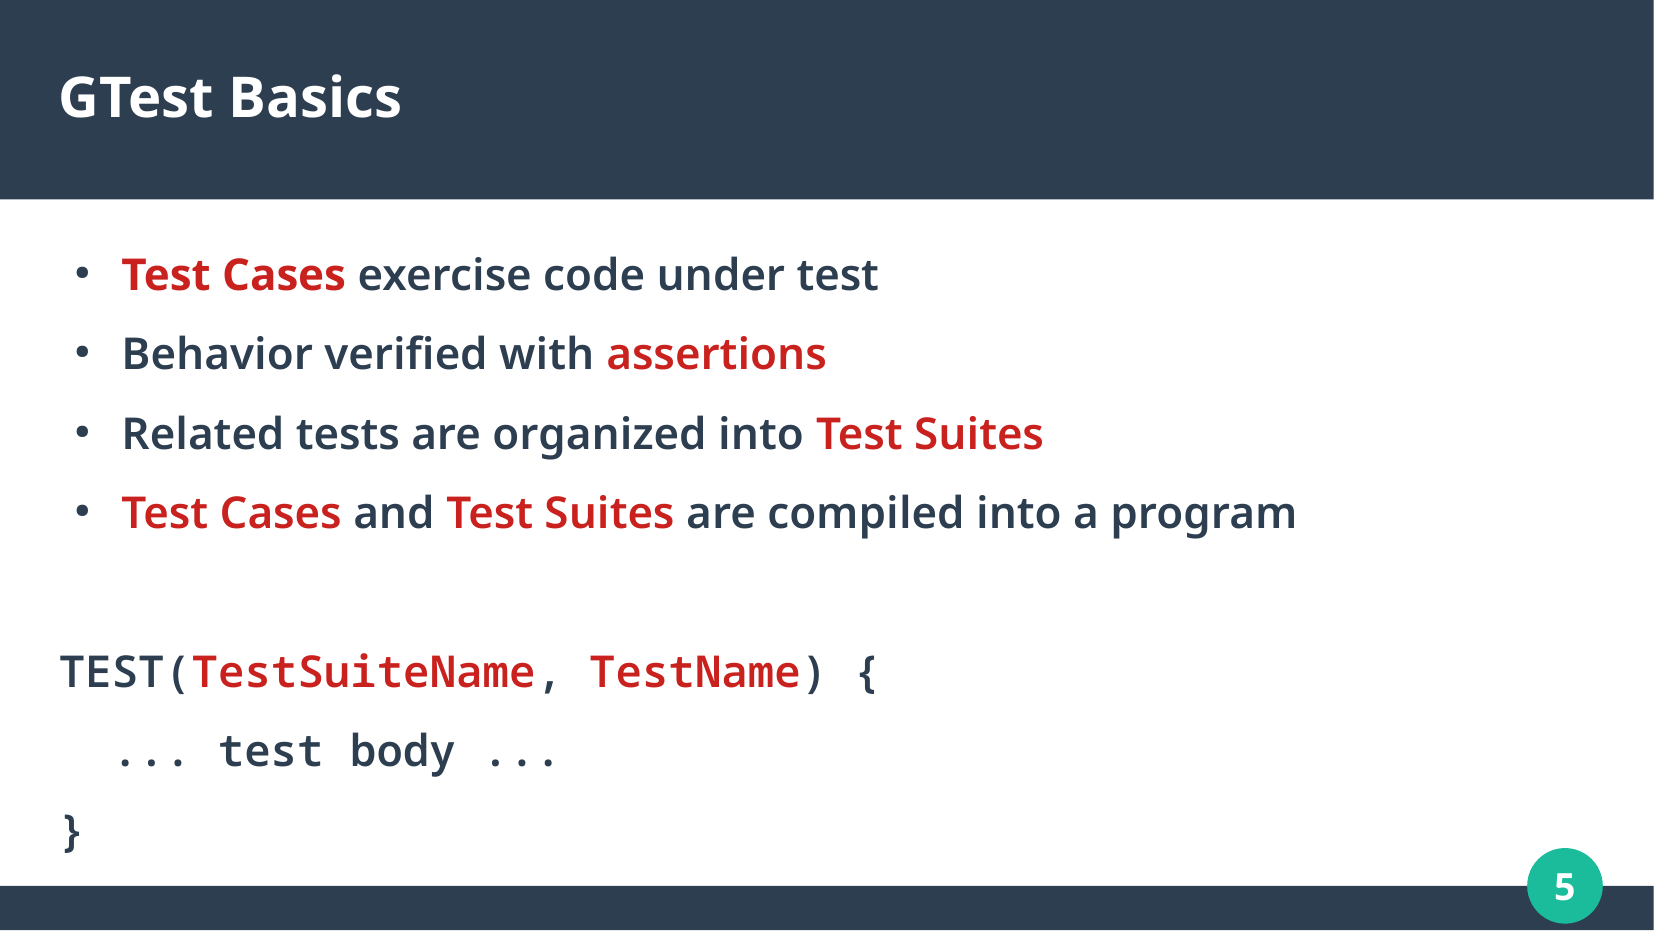

# GTest Basics
Test Cases exercise code under test
Behavior verified with assertions
Related tests are organized into Test Suites
Test Cases and Test Suites are compiled into a program
TEST(TestSuiteName, TestName) {
 ... test body ...
}